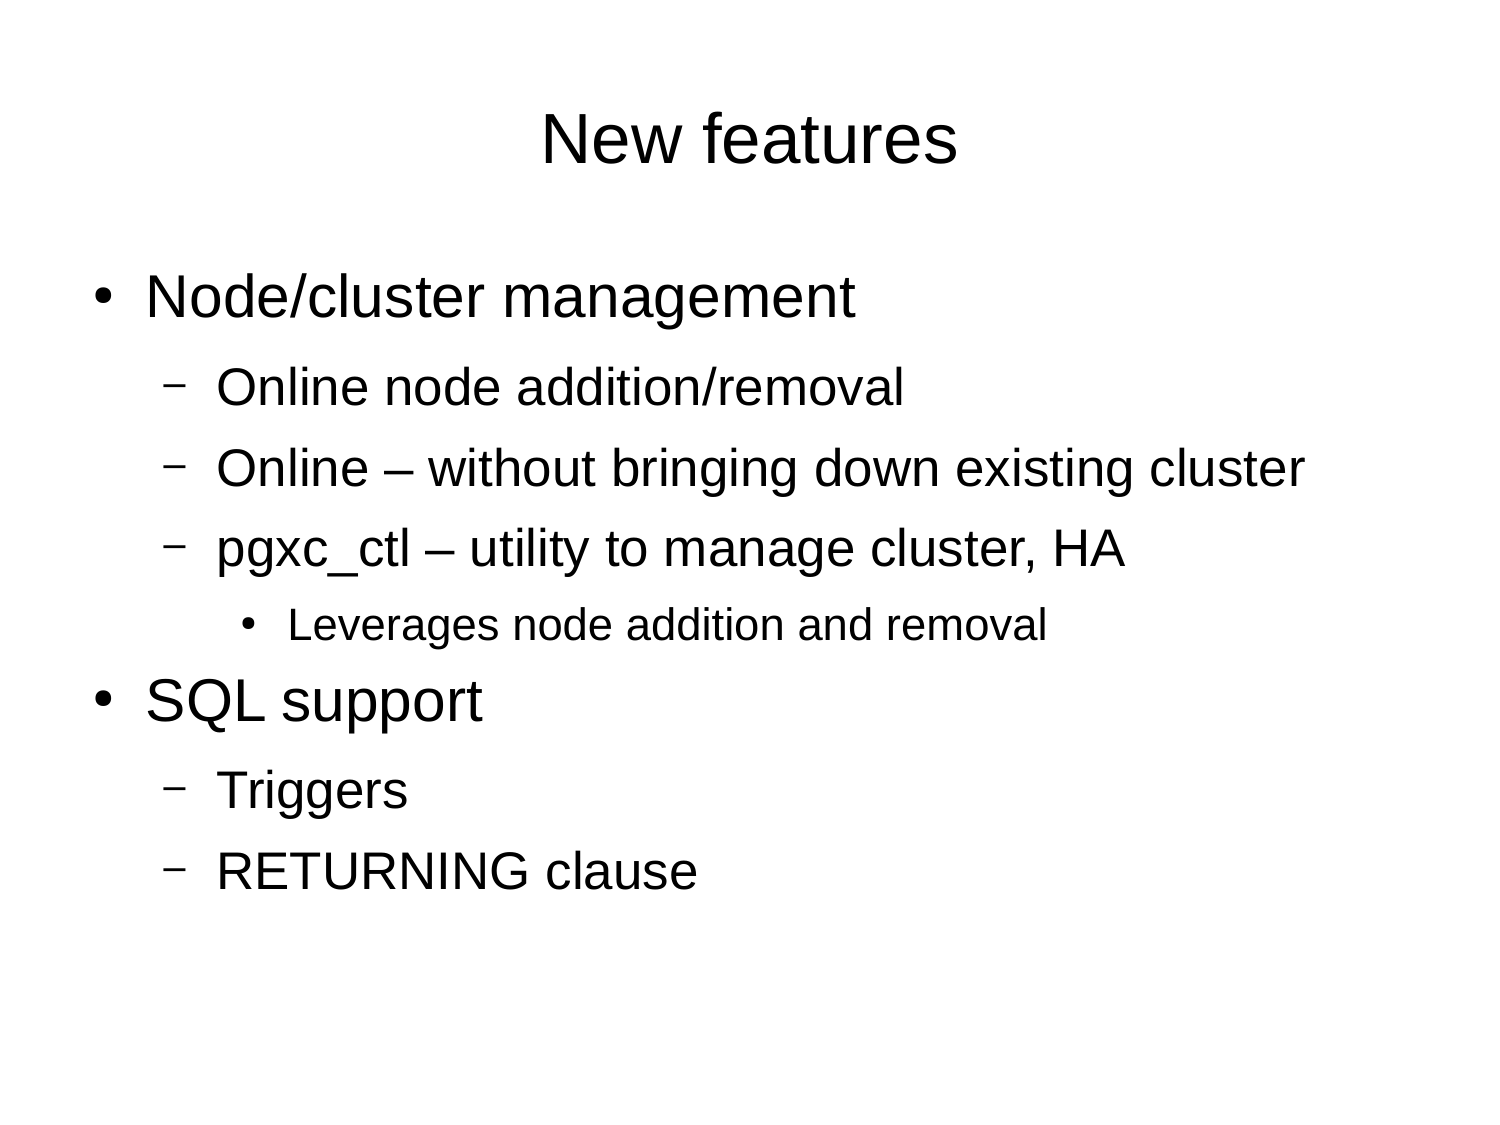

# New features
Node/cluster management
Online node addition/removal
Online – without bringing down existing cluster
pgxc_ctl – utility to manage cluster, HA
Leverages node addition and removal
SQL support
Triggers
RETURNING clause